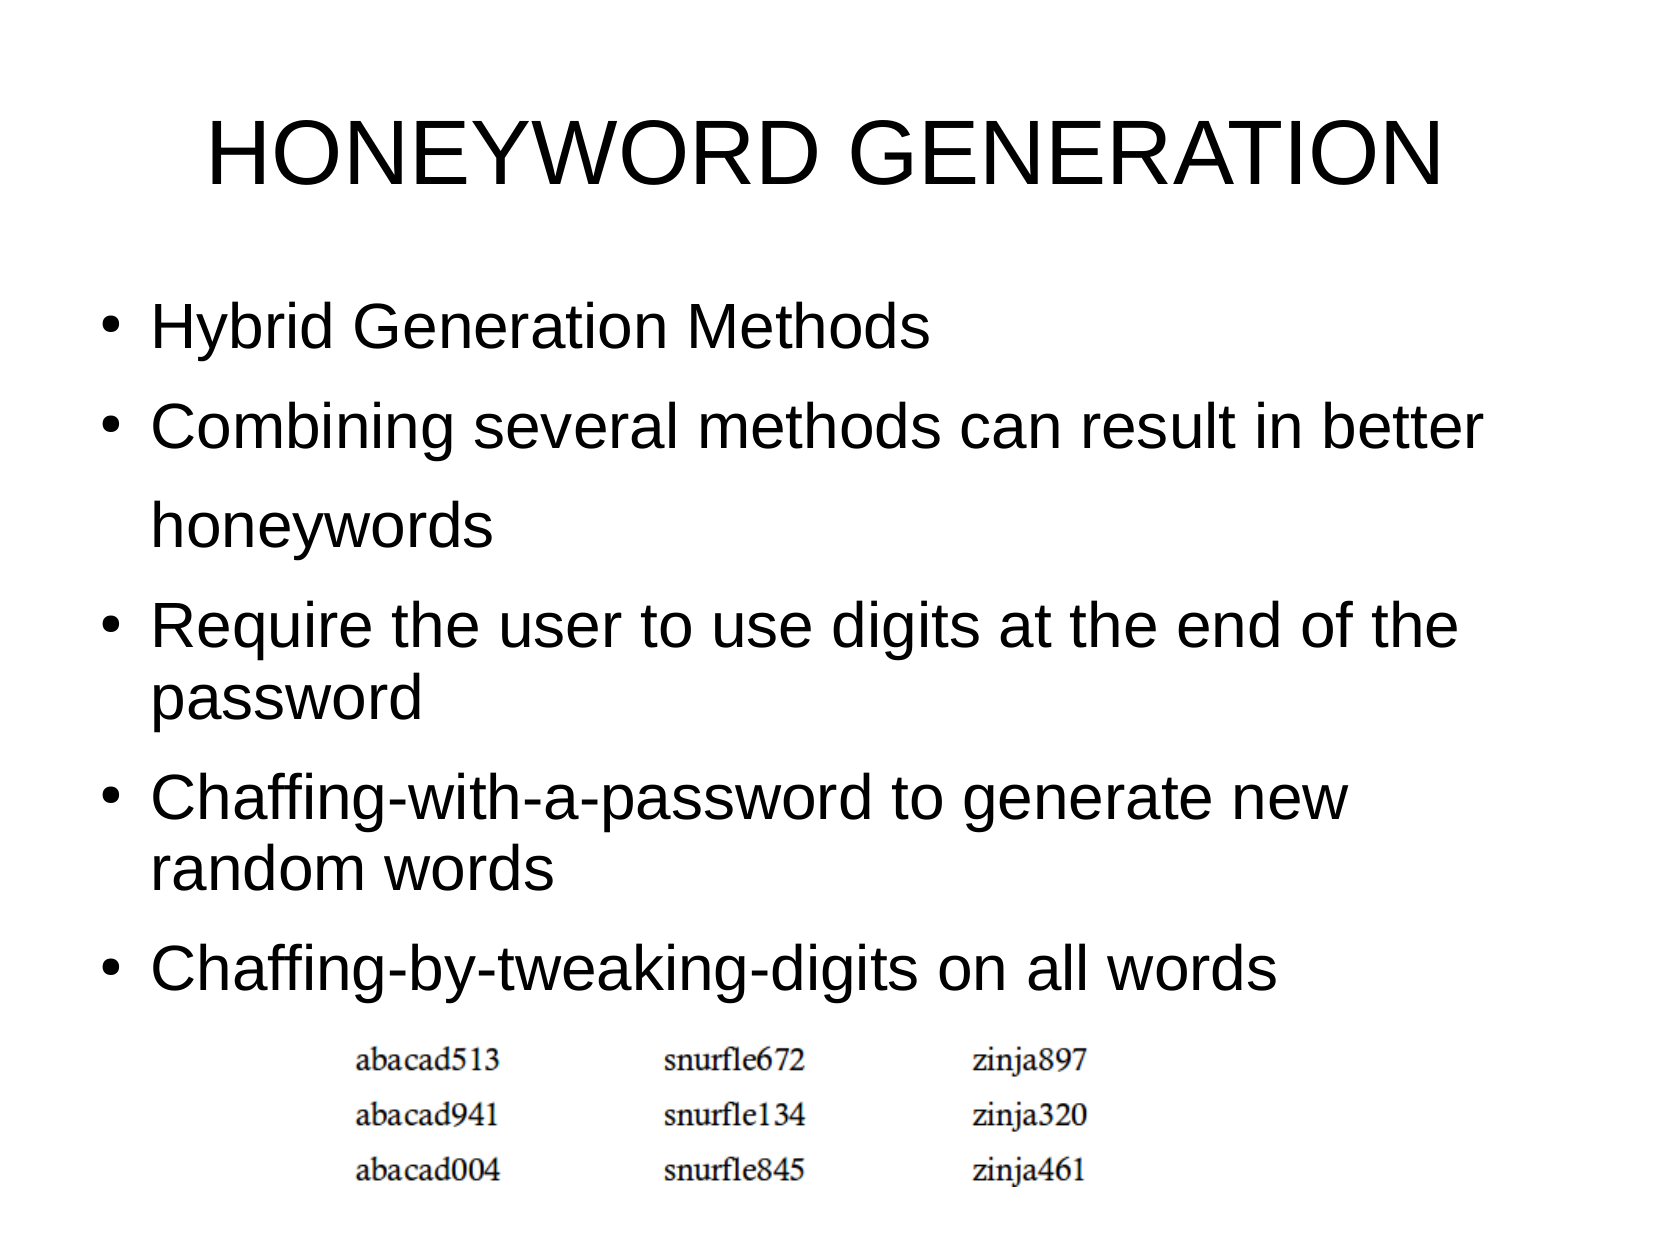

# HONEYWORD GENERATION
Hybrid Generation Methods
Combining several methods can result in better
honeywords
Require the user to use digits at the end of the password
Chaffing-with-a-password to generate new random words
Chaffing-by-tweaking-digits on all words